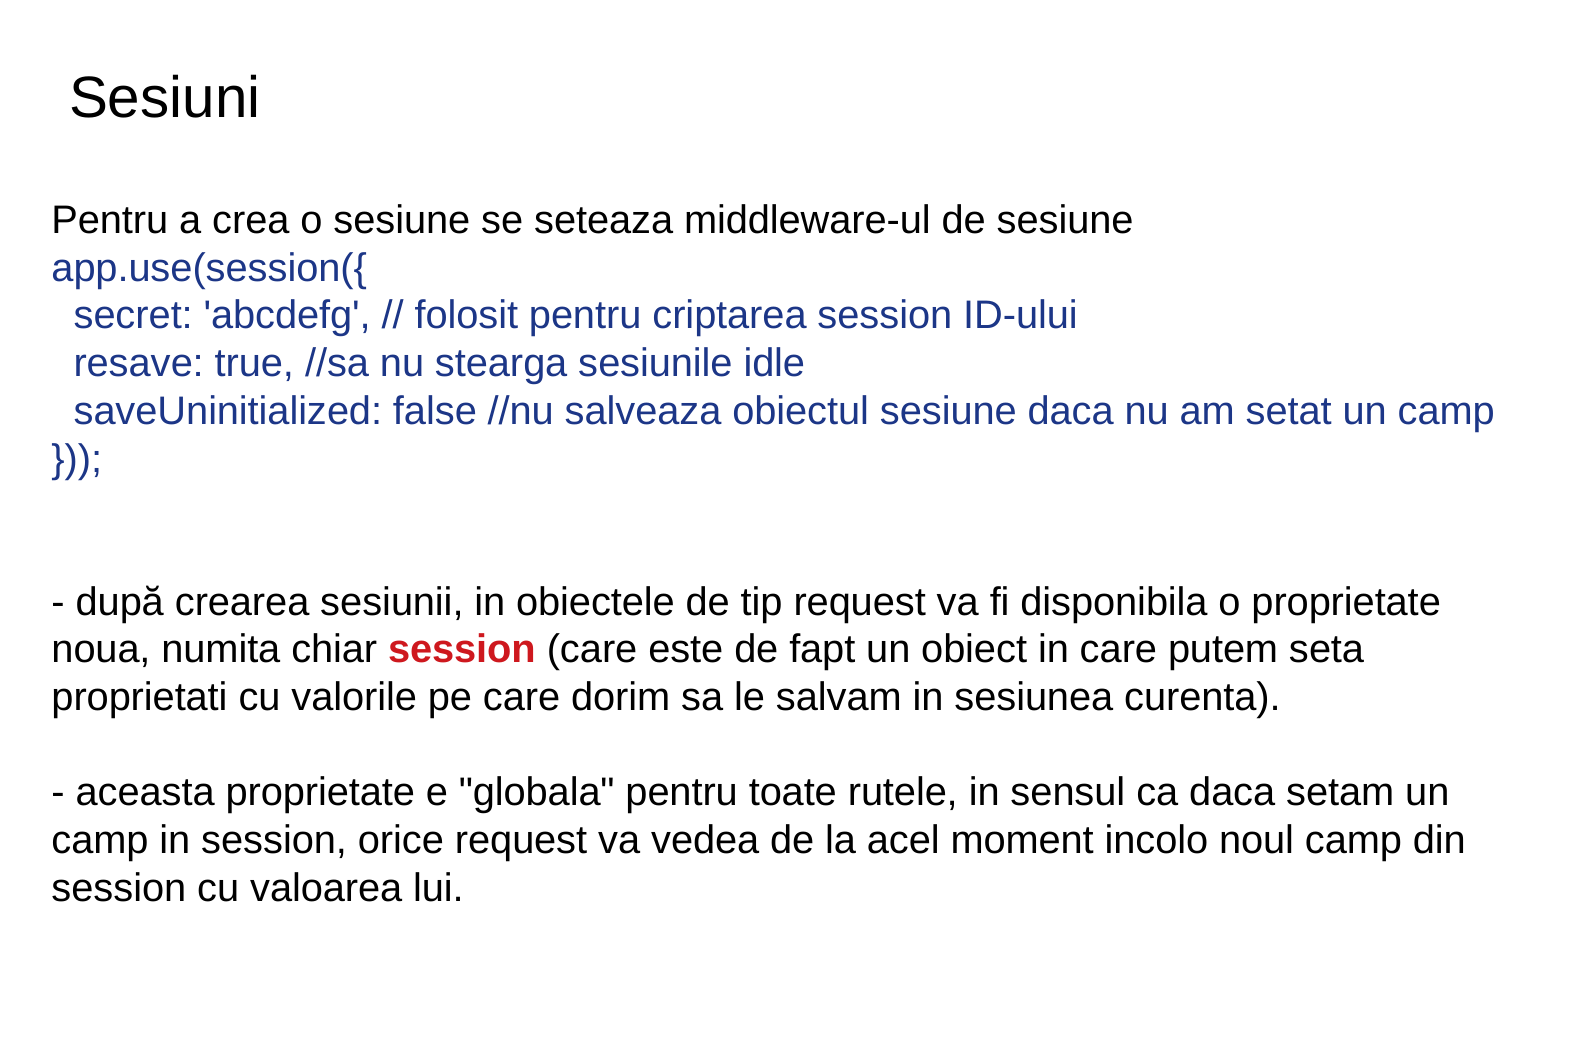

# Sesiuni
Pentru a crea o sesiune se seteaza middleware-ul de sesiune
app.use(session({
 secret: 'abcdefg', // folosit pentru criptarea session ID-ului
 resave: true, //sa nu stearga sesiunile idle
 saveUninitialized: false //nu salveaza obiectul sesiune daca nu am setat un camp
}));
- după crearea sesiunii, in obiectele de tip request va fi disponibila o proprietate noua, numita chiar session (care este de fapt un obiect in care putem seta proprietati cu valorile pe care dorim sa le salvam in sesiunea curenta).
- aceasta proprietate e "globala" pentru toate rutele, in sensul ca daca setam un camp in session, orice request va vedea de la acel moment incolo noul camp din session cu valoarea lui.